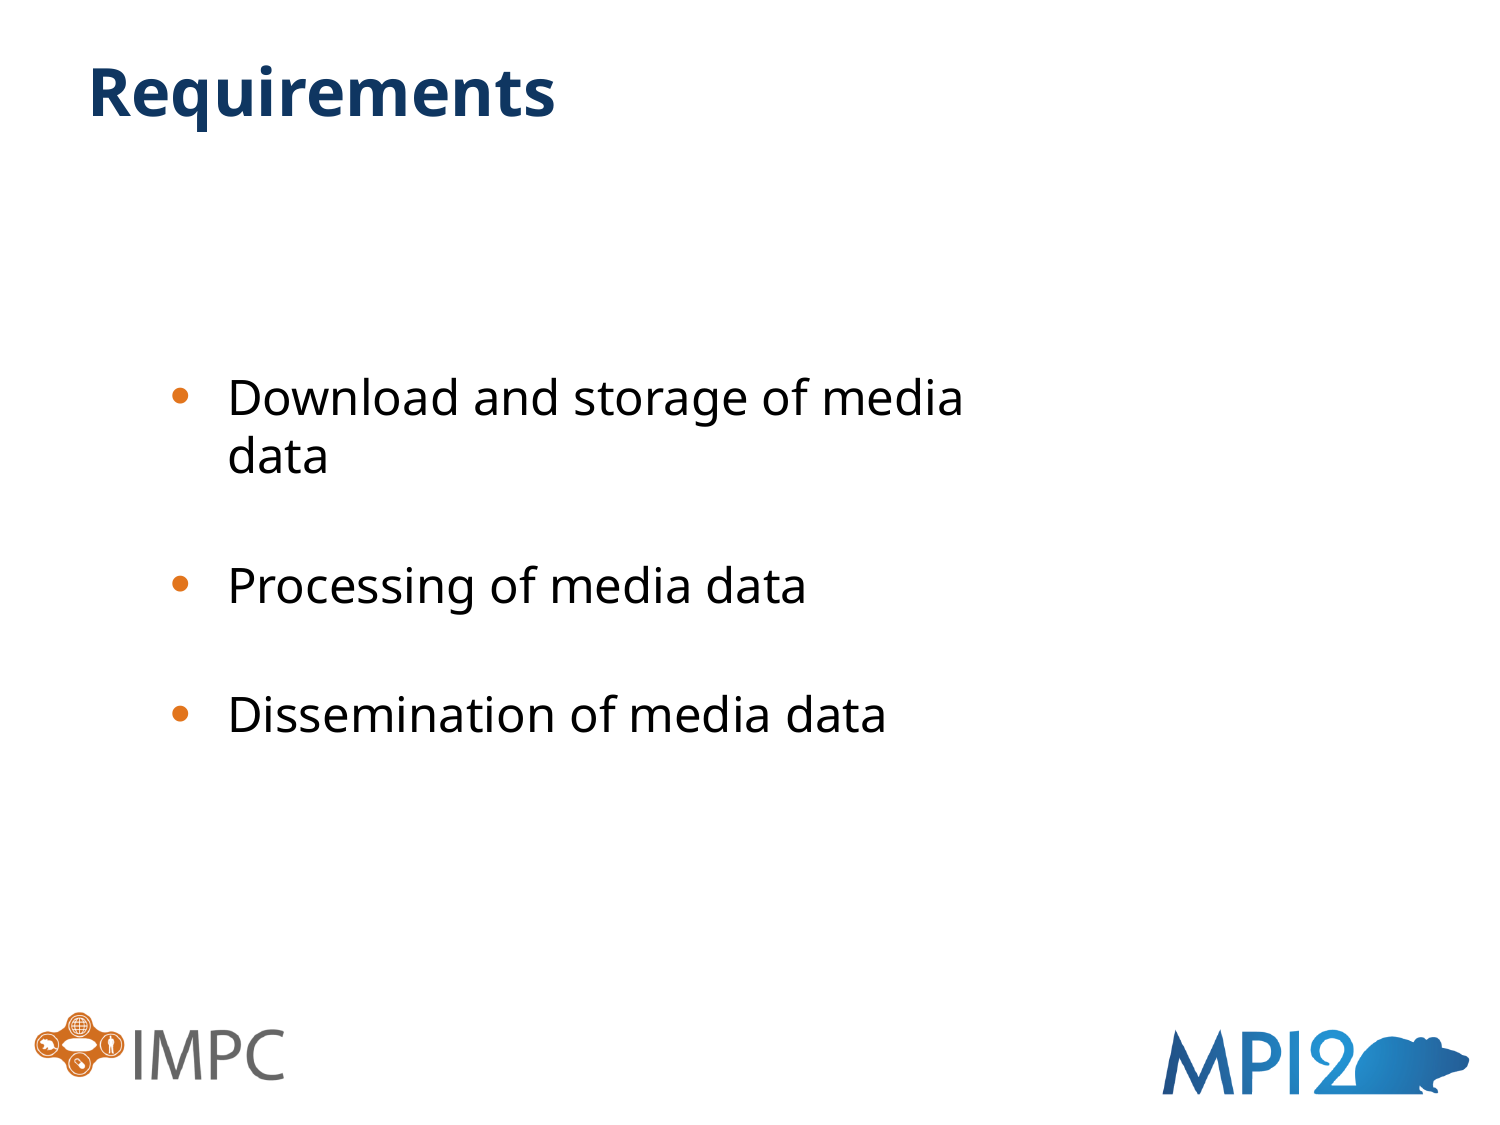

# Requirements
Download and storage of media data
Processing of media data
Dissemination of media data